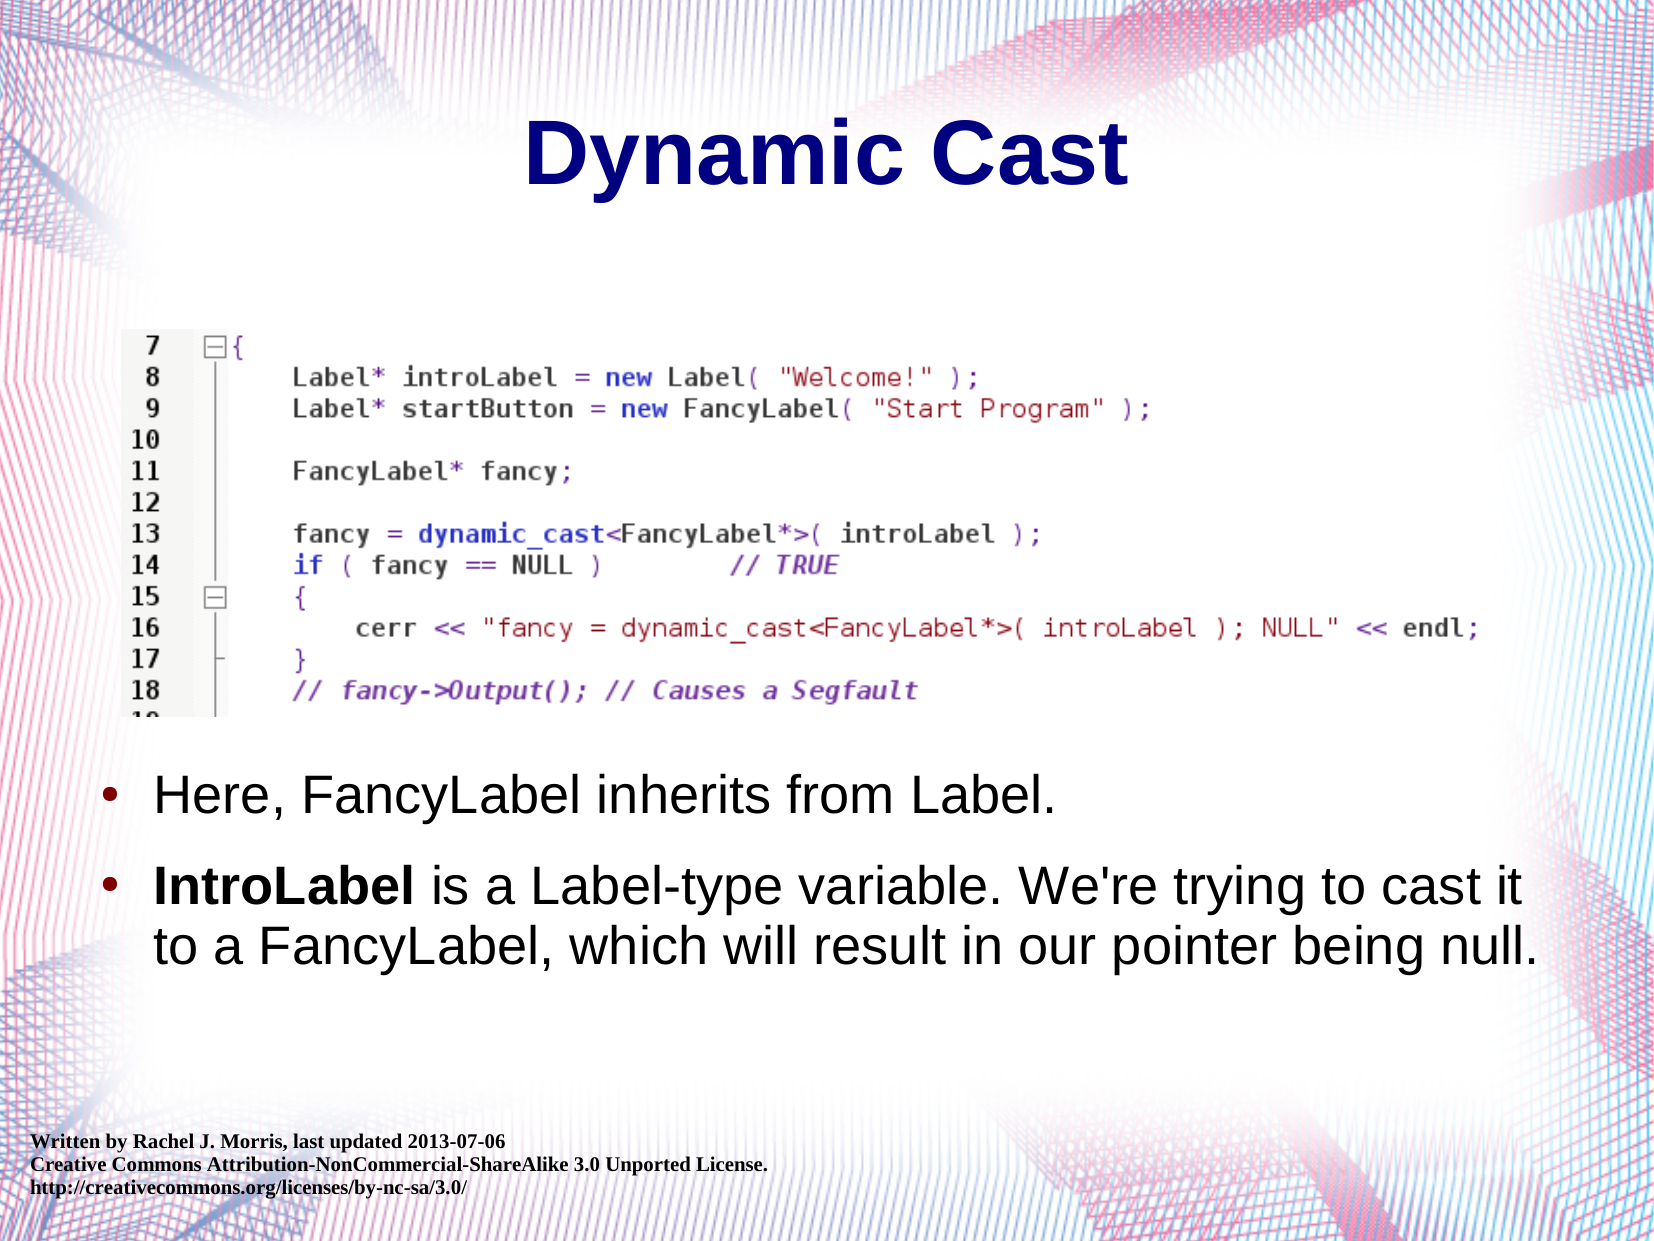

# Dynamic Cast
Here, FancyLabel inherits from Label.
IntroLabel is a Label-type variable. We're trying to cast it to a FancyLabel, which will result in our pointer being null.